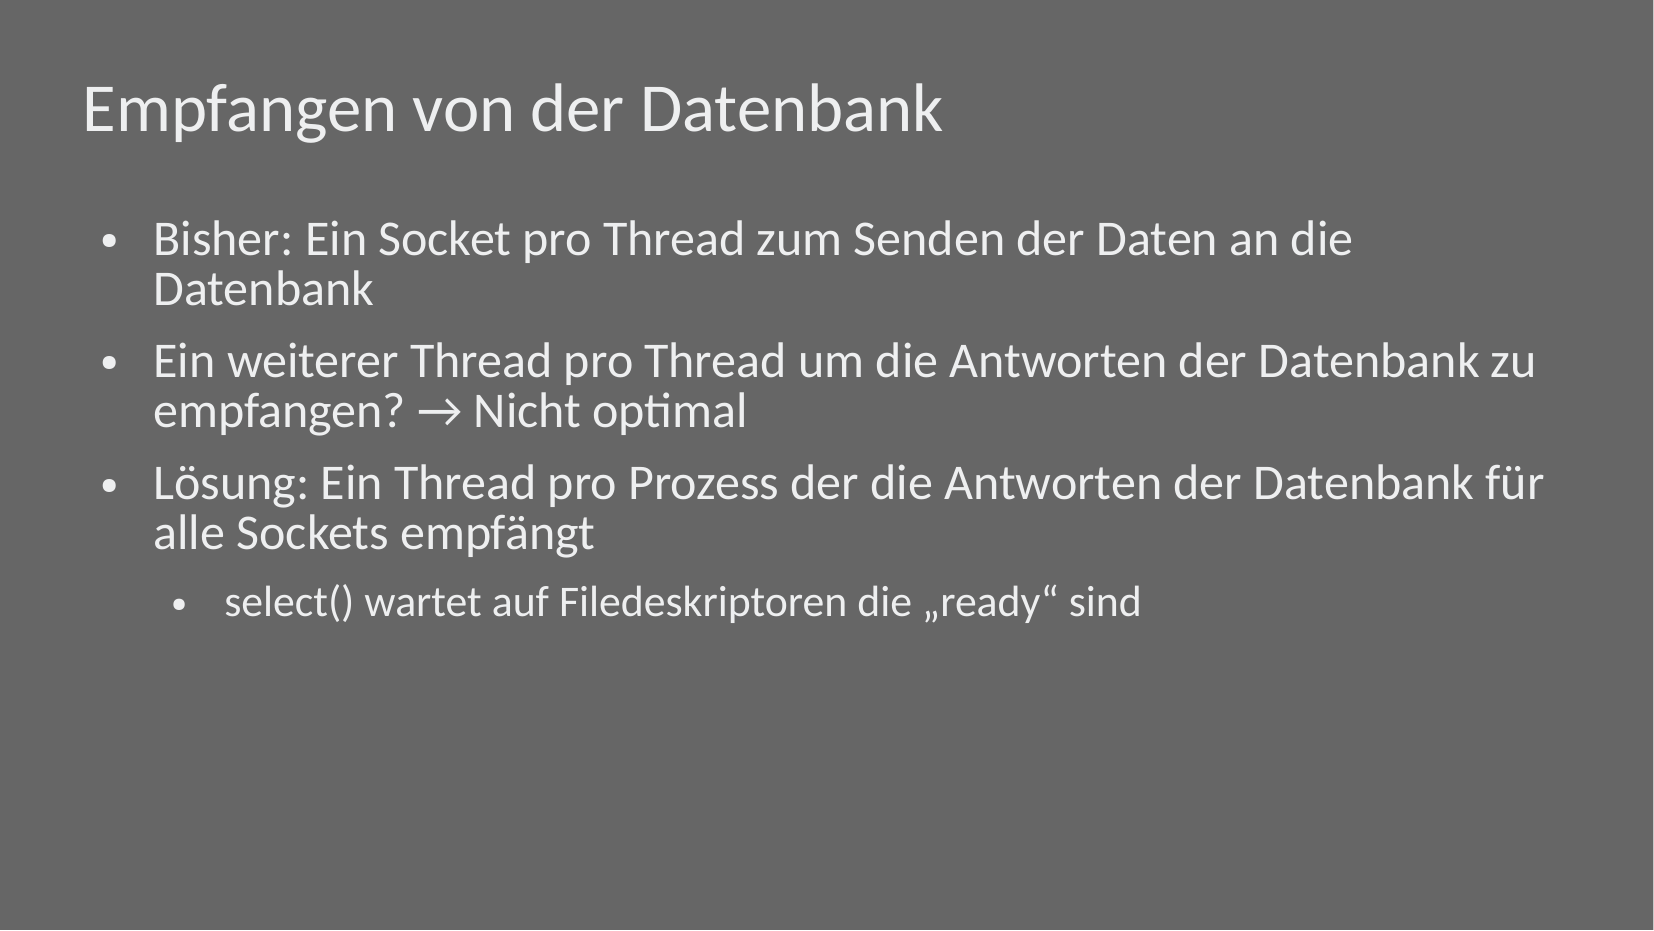

# Empfangen von der Datenbank
Bisher: Ein Socket pro Thread zum Senden der Daten an die Datenbank
Ein weiterer Thread pro Thread um die Antworten der Datenbank zu empfangen? → Nicht optimal
Lösung: Ein Thread pro Prozess der die Antworten der Datenbank für alle Sockets empfängt
select() wartet auf Filedeskriptoren die „ready“ sind